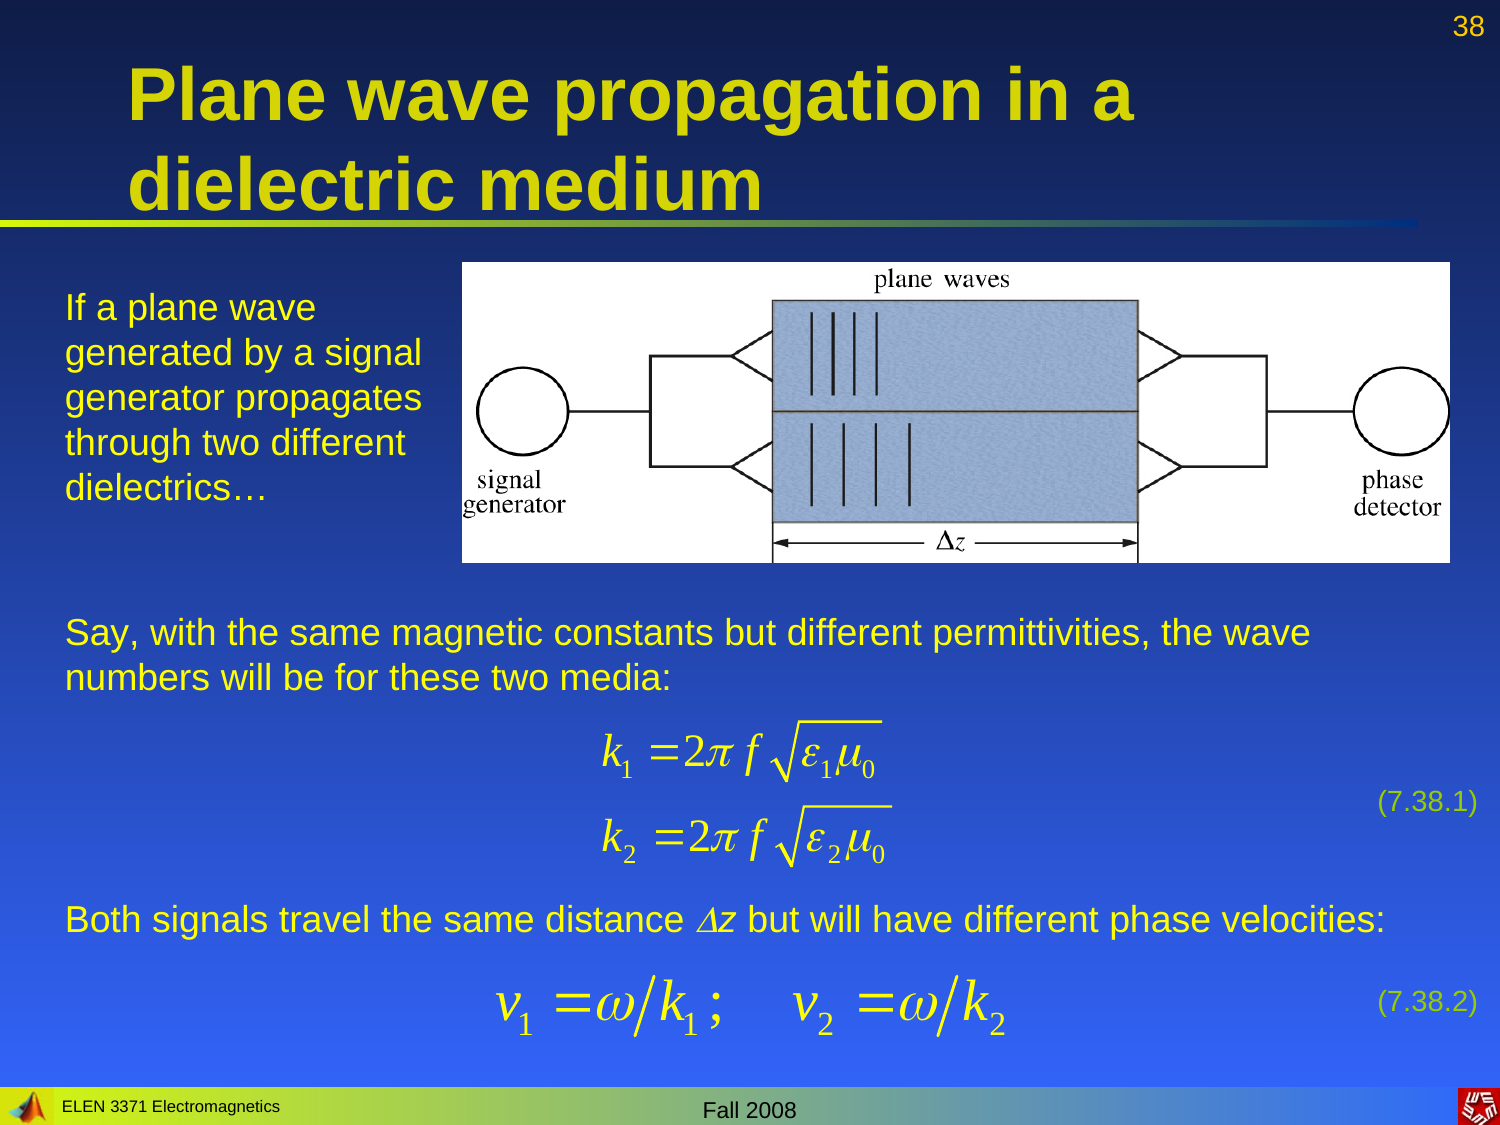

# Plane wave propagation in a dielectric medium
If a plane wave generated by a signal generator propagates through two different dielectrics…
Say, with the same magnetic constants but different permittivities, the wave numbers will be for these two media:
(7.38.1)
Both signals travel the same distance z but will have different phase velocities:
(7.38.2)